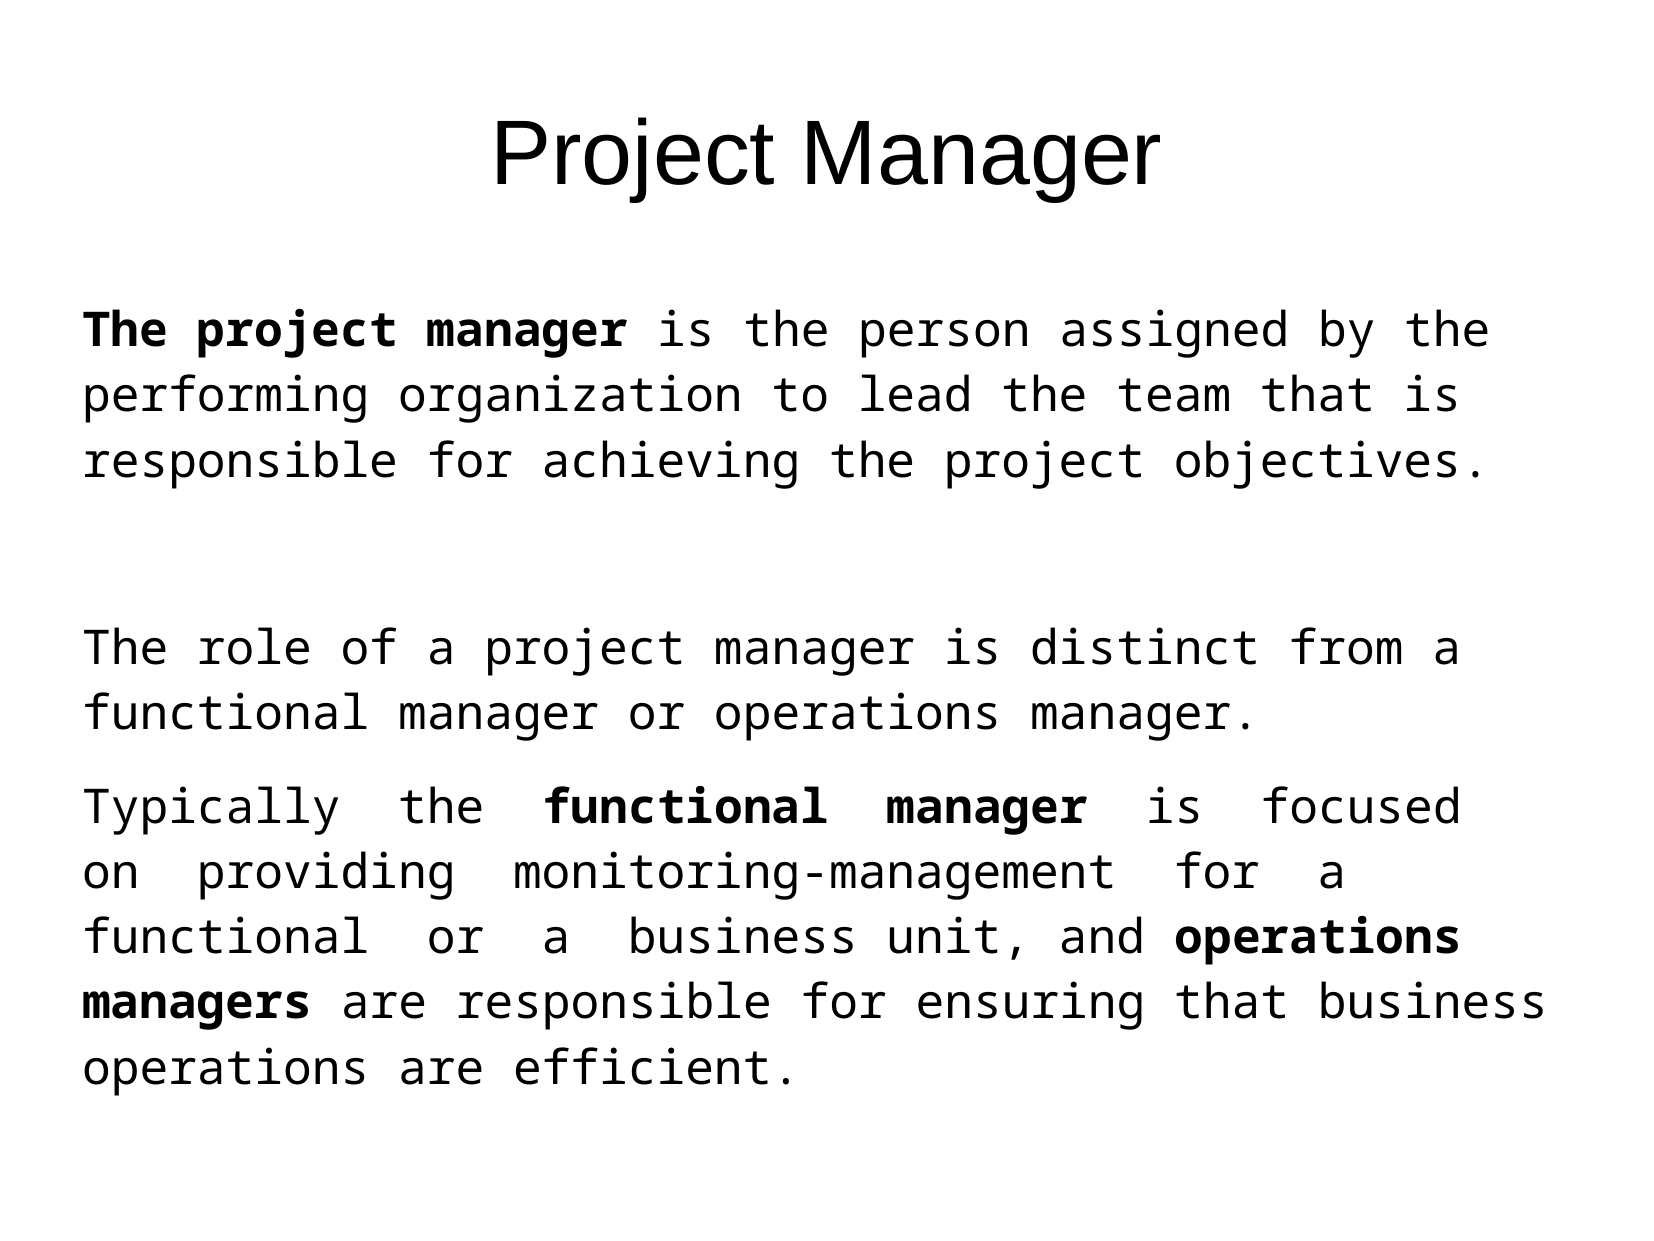

# Project Manager
The project manager is the person assigned by the performing organization to lead the team that is responsible for achieving the project objectives.
The role of a project manager is distinct from a functional manager or operations manager.
Typically the functional manager is focused on providing monitoring-management for a functional or a business unit, and operations managers are responsible for ensuring that business operations are efficient.